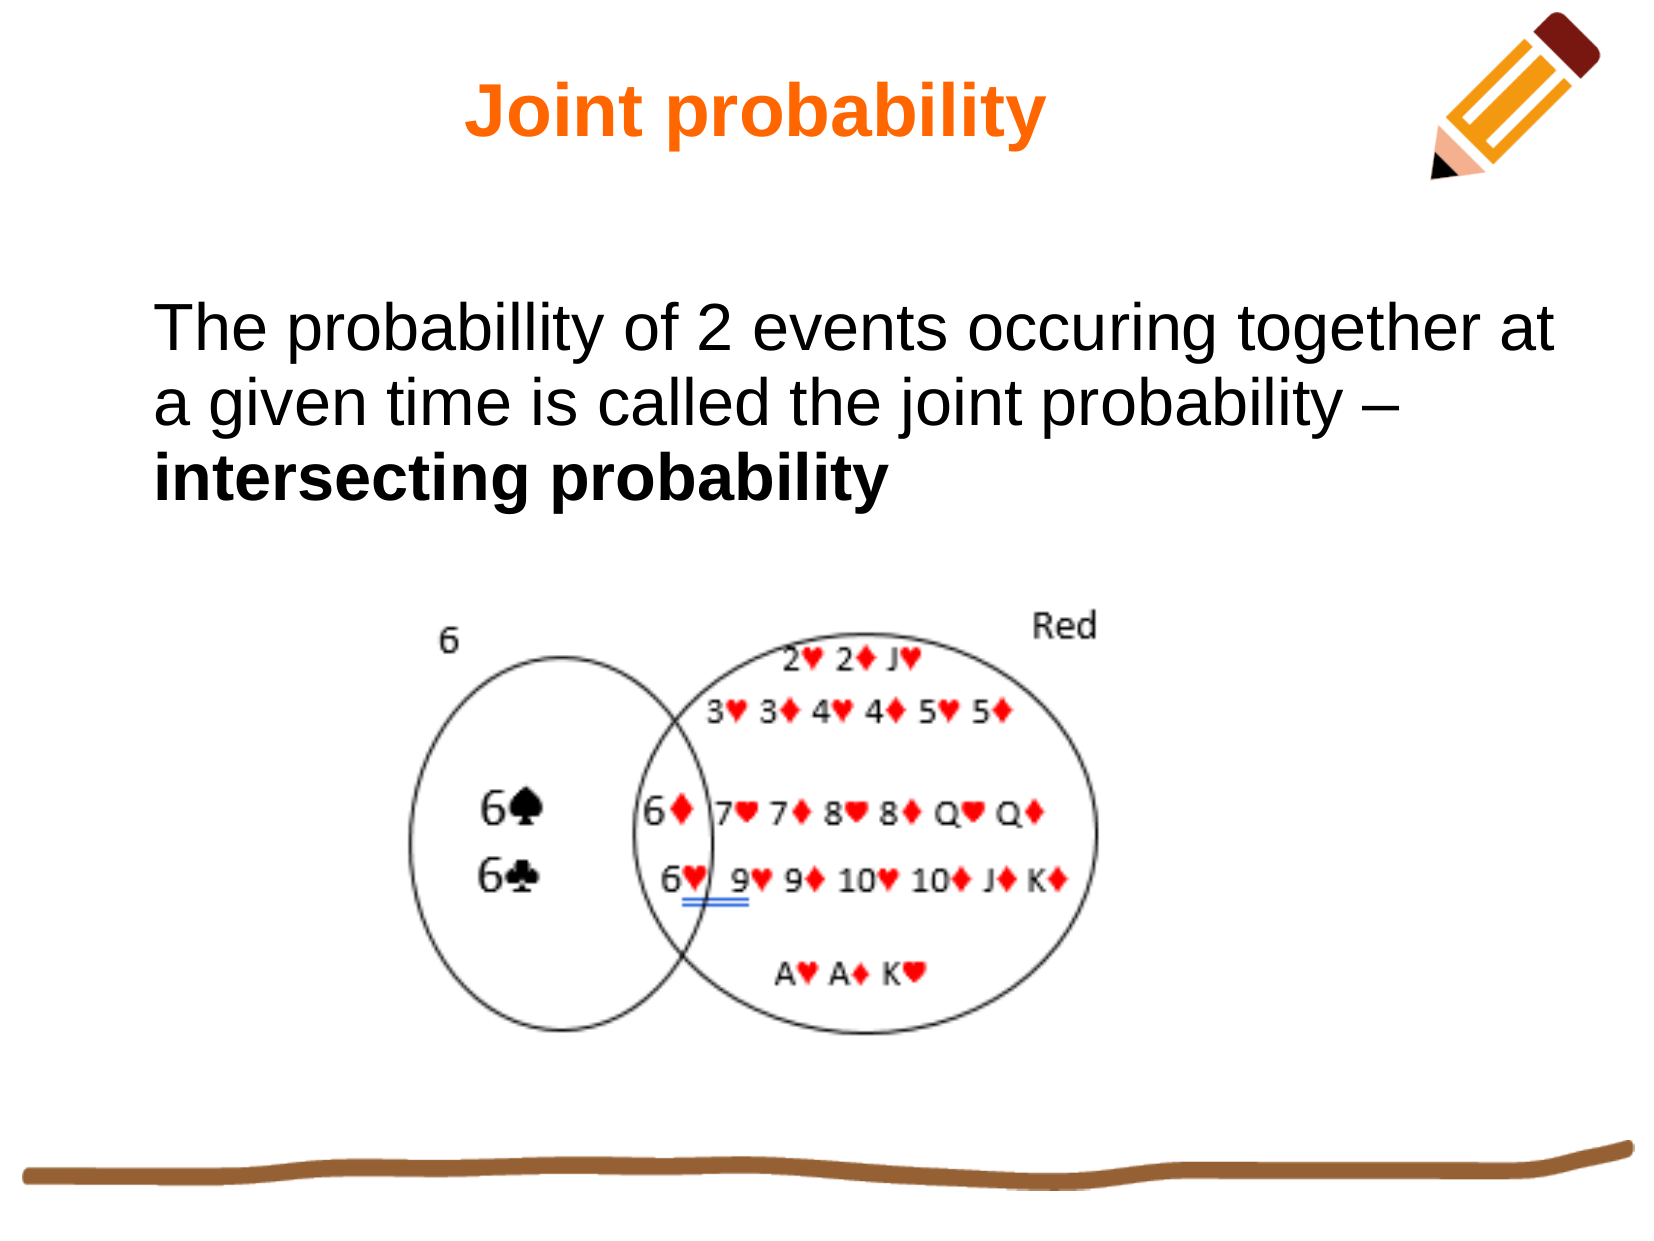

# Joint probability
The probabillity of 2 events occuring together at a given time is called the joint probability – intersecting probability